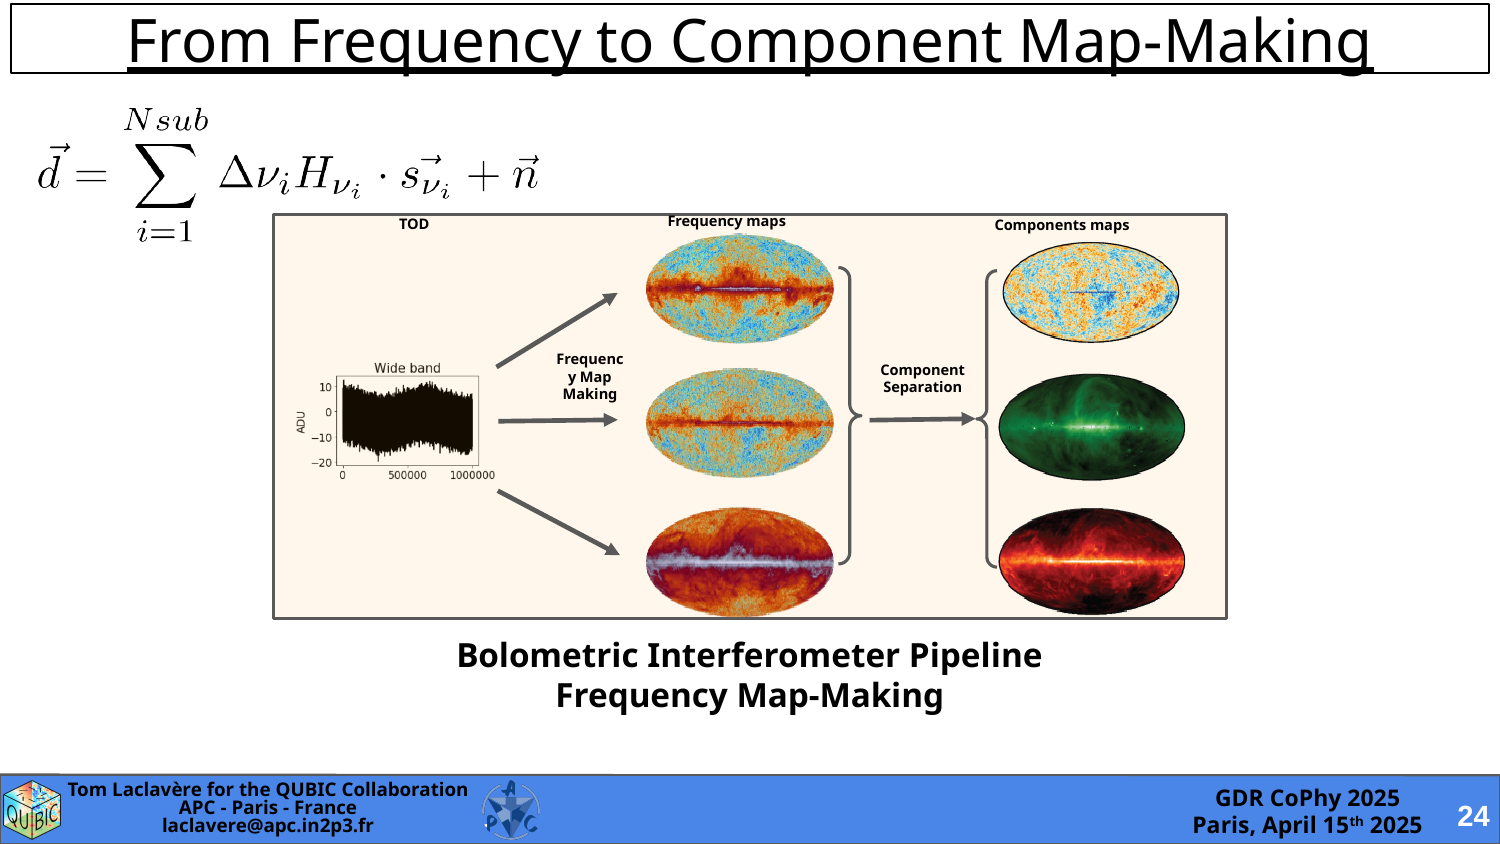

# From Frequency to Component Map-Making
Frequency maps
TOD
Components maps
Frequency Map
Making
Component
Separation
Bolometric Interferometer Pipeline
Frequency Map-Making